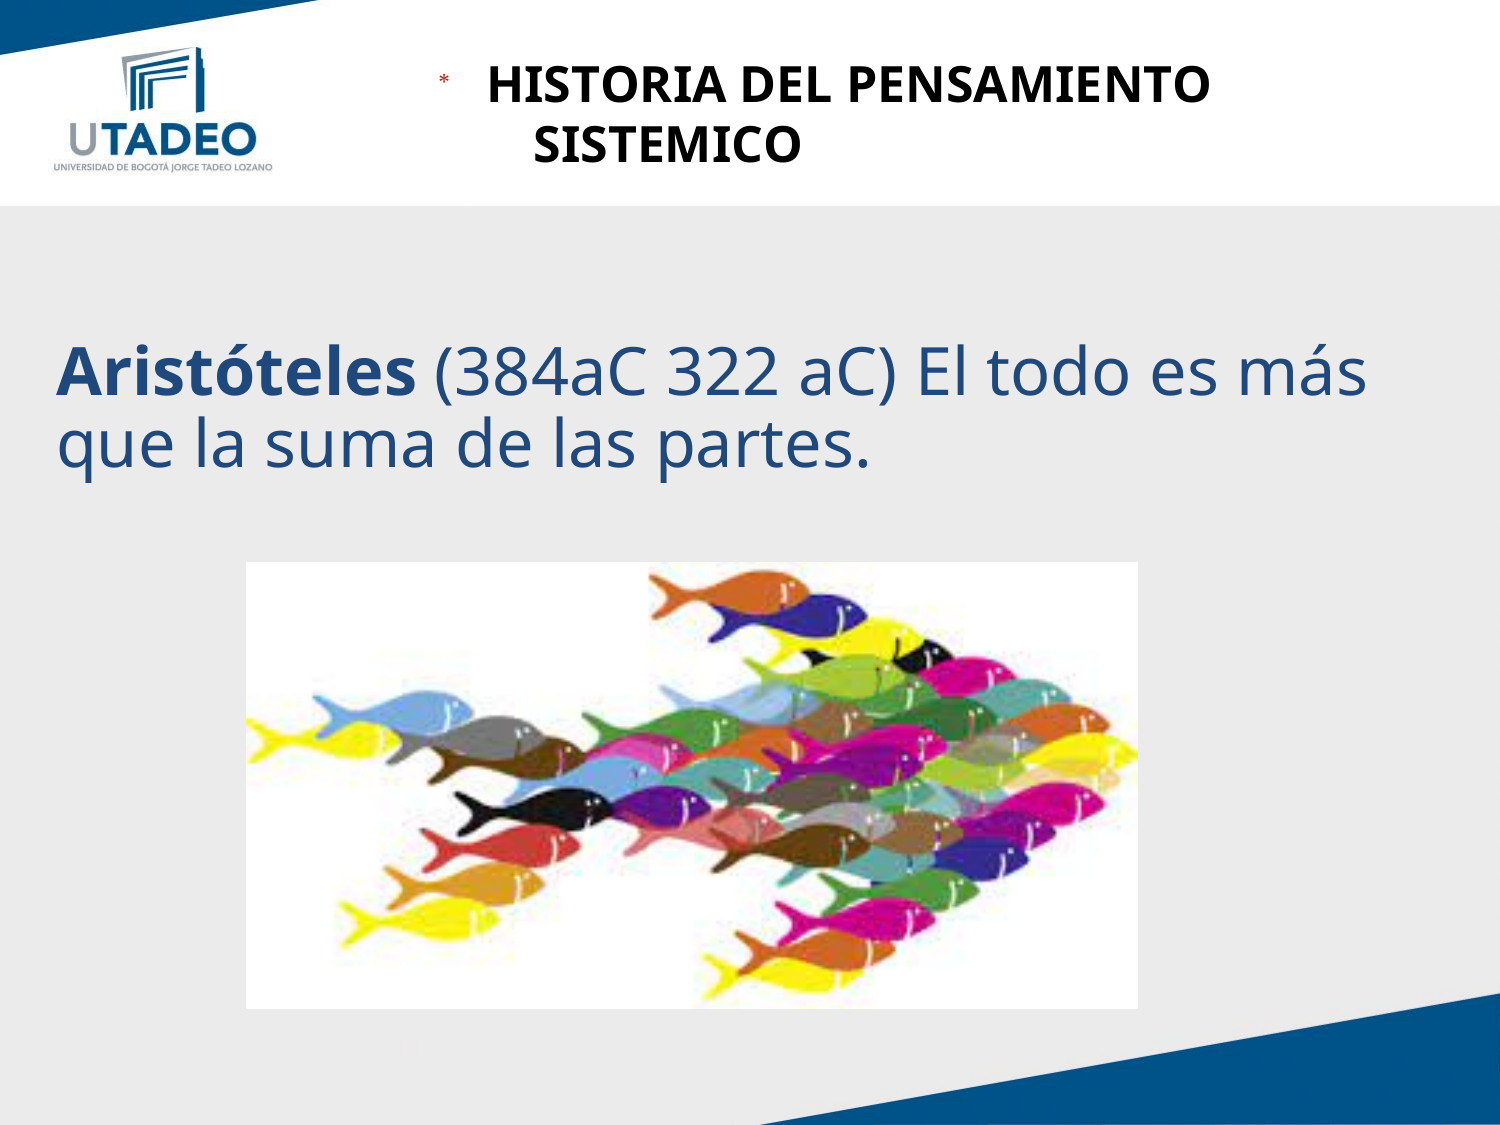

HISTORIA DEL PENSAMIENTO SISTEMICO
# Aristóteles (384aC 322 aC) El todo es más que la suma de las partes.